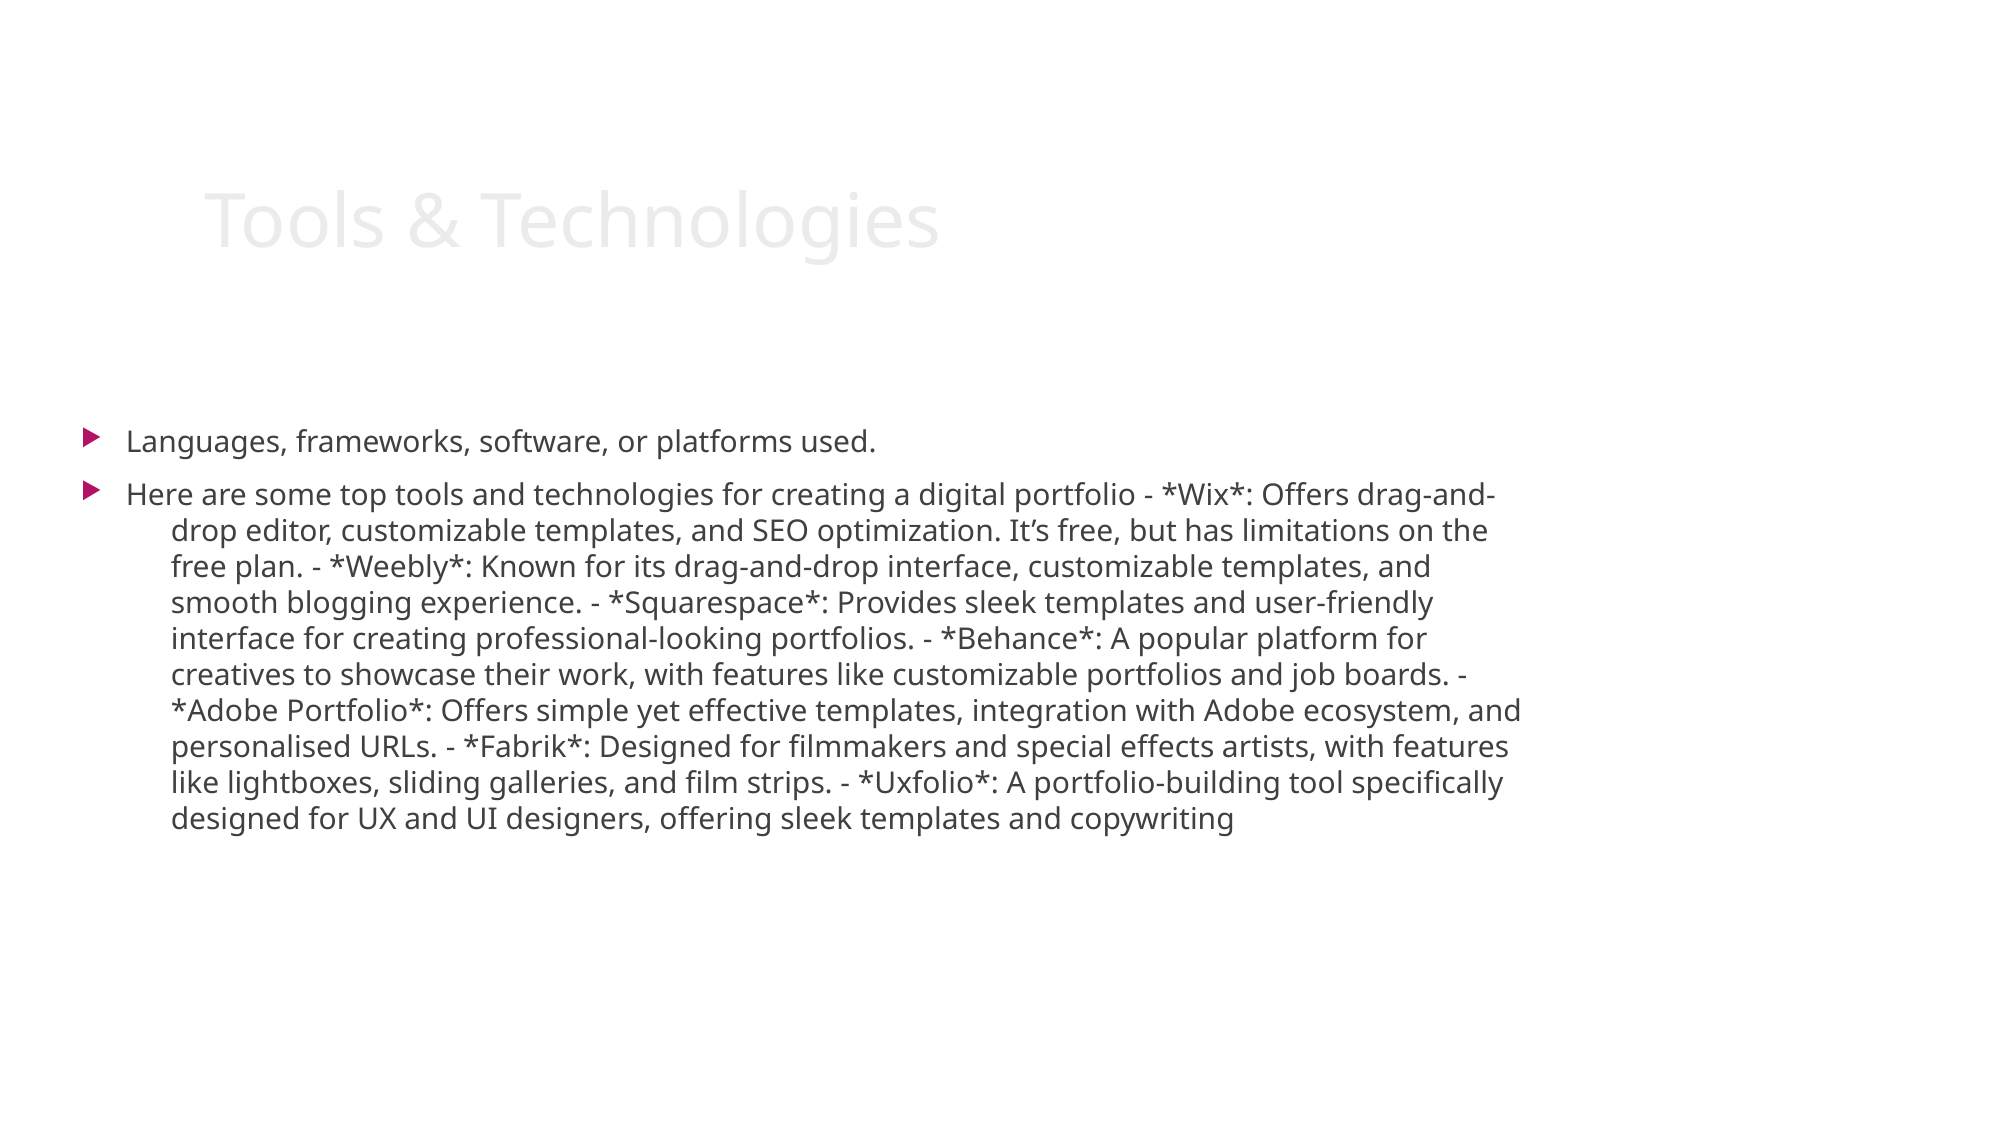

# Tools & Technologies
Languages, frameworks, software, or platforms used.
Here are some top tools and technologies for creating a digital portfolio - *Wix*: Offers drag-and-drop editor, customizable templates, and SEO optimization. It’s free, but has limitations on the free plan. - *Weebly*: Known for its drag-and-drop interface, customizable templates, and smooth blogging experience. - *Squarespace*: Provides sleek templates and user-friendly interface for creating professional-looking portfolios. - *Behance*: A popular platform for creatives to showcase their work, with features like customizable portfolios and job boards. - *Adobe Portfolio*: Offers simple yet effective templates, integration with Adobe ecosystem, and personalised URLs. - *Fabrik*: Designed for filmmakers and special effects artists, with features like lightboxes, sliding galleries, and film strips. - *Uxfolio*: A portfolio-building tool specifically designed for UX and UI designers, offering sleek templates and copywriting